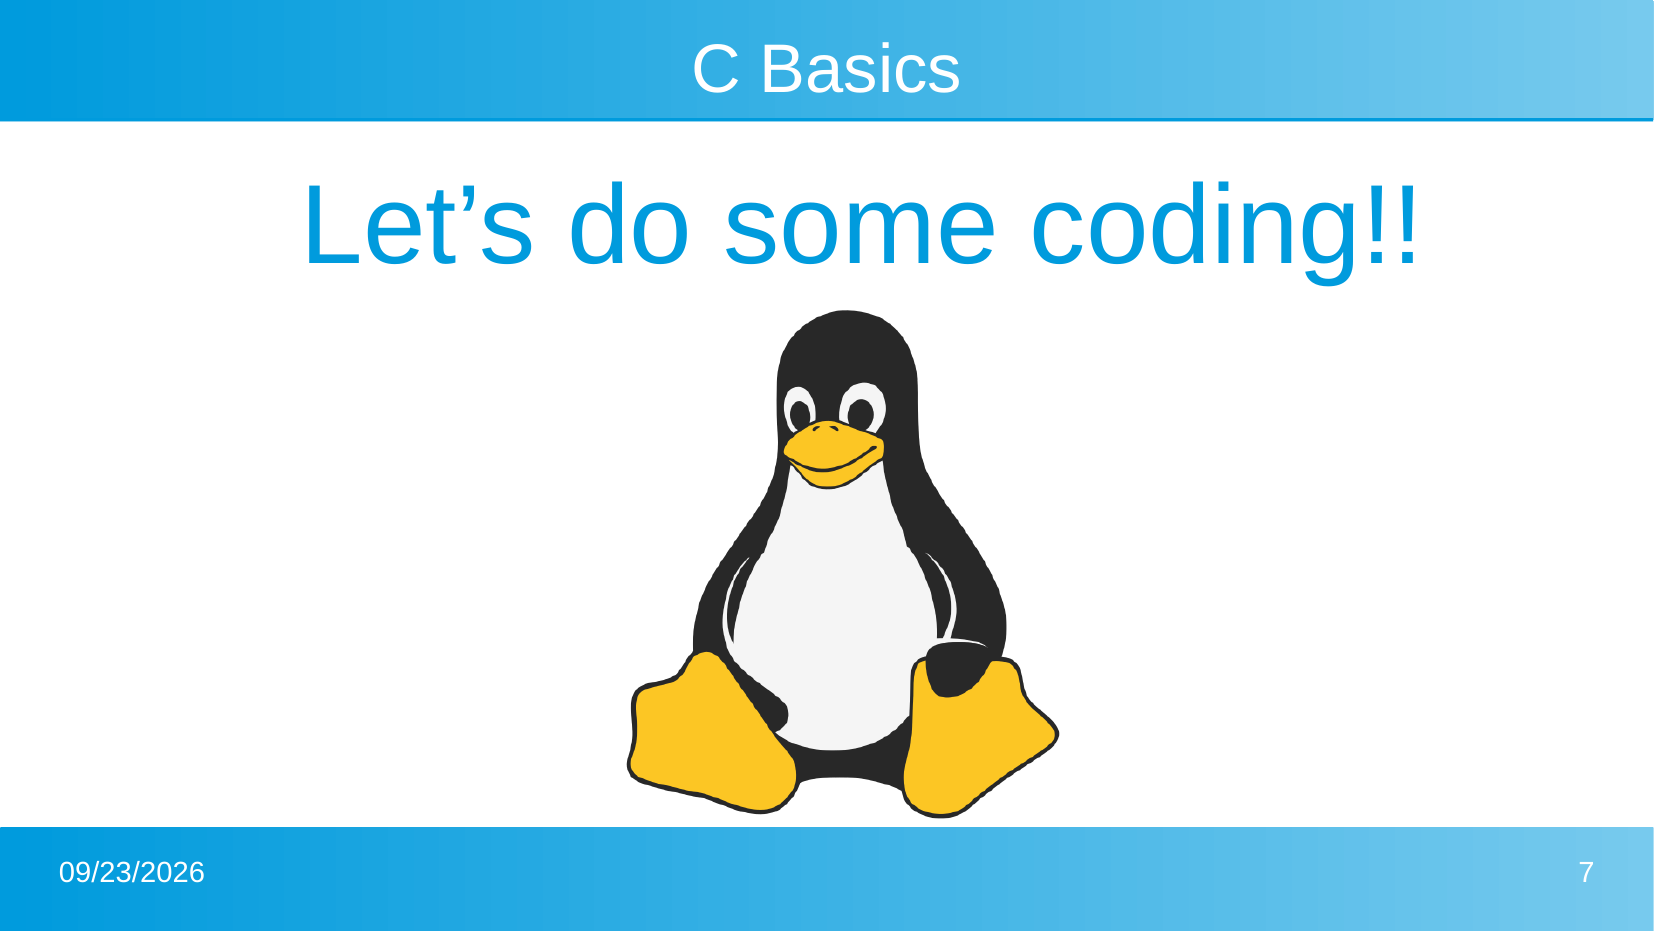

# C Basics
Let’s do some coding!!
7